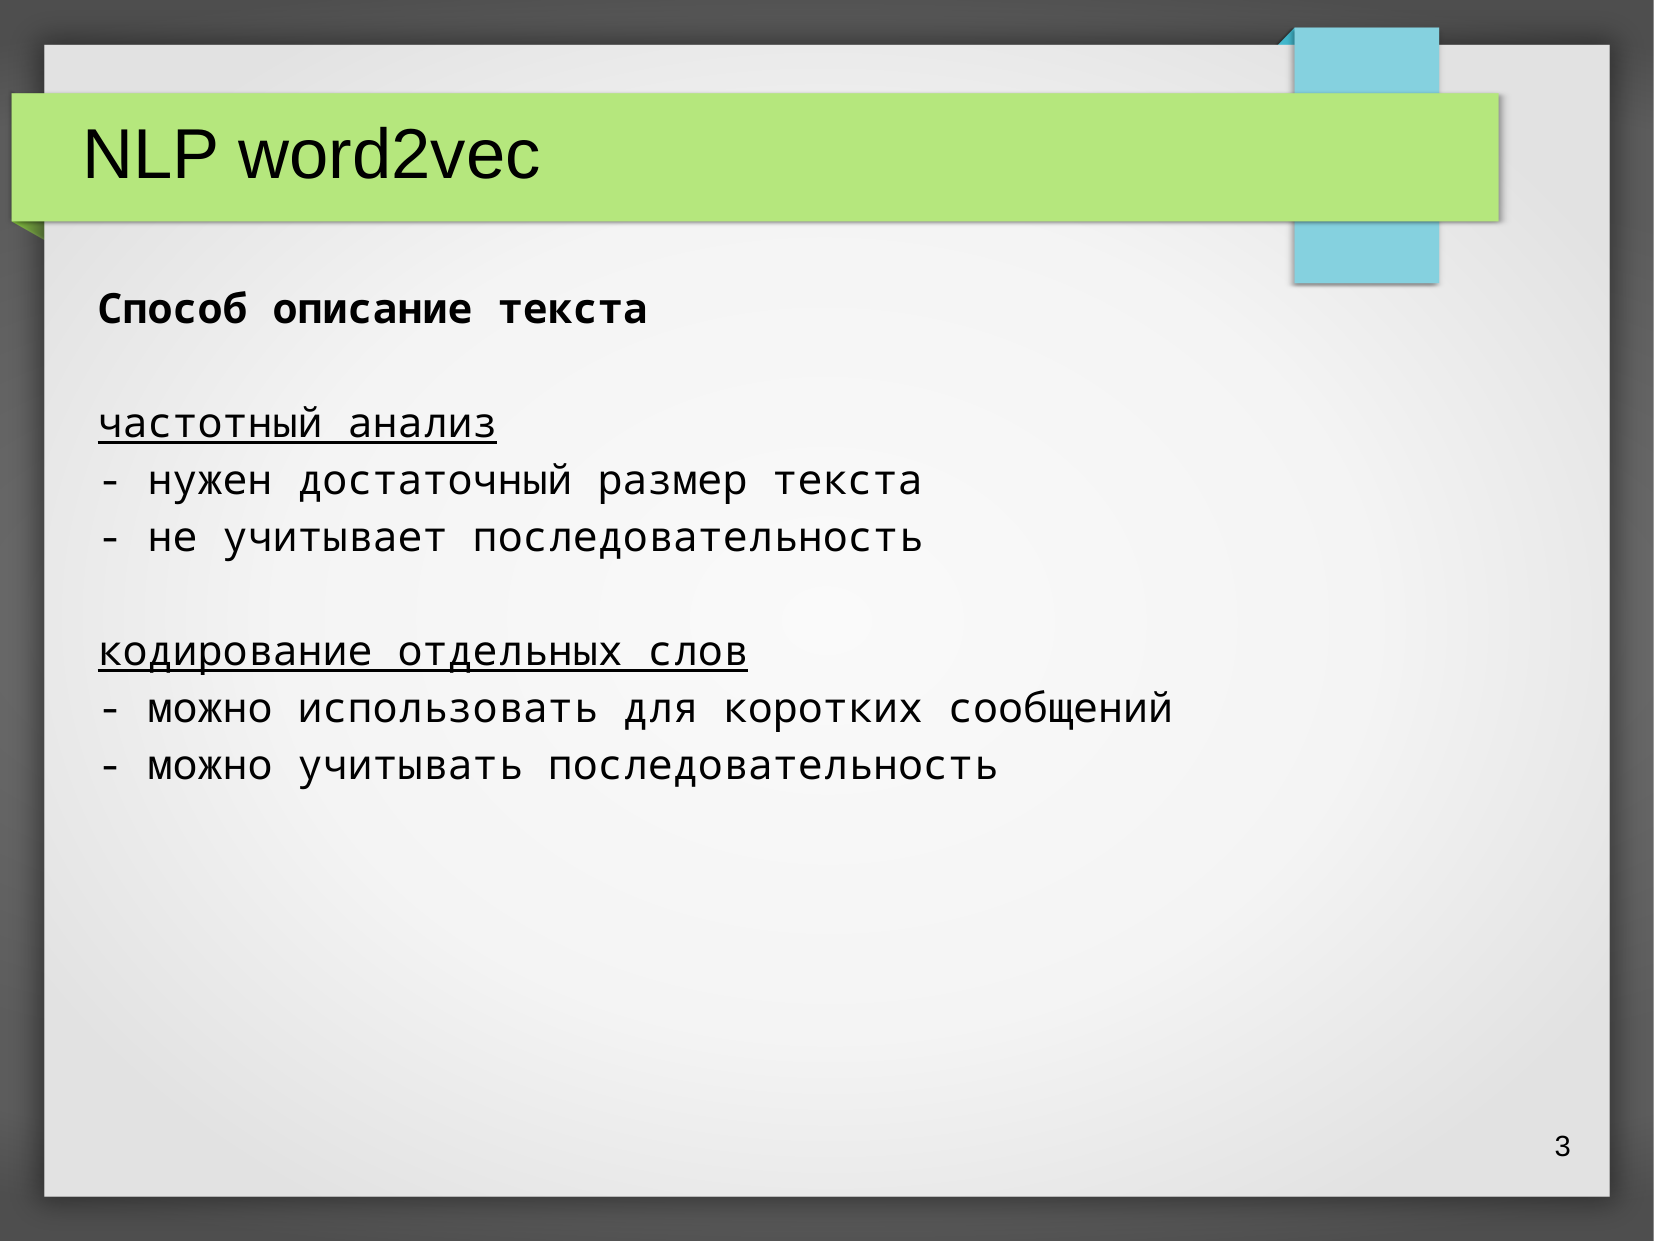

# NLP word2vec
Способ описание текста
частотный анализ
- нужен достаточный размер текста
- не учитывает последовательность
кодирование отдельных слов
- можно использовать для коротких сообщений
- можно учитывать последовательность
3